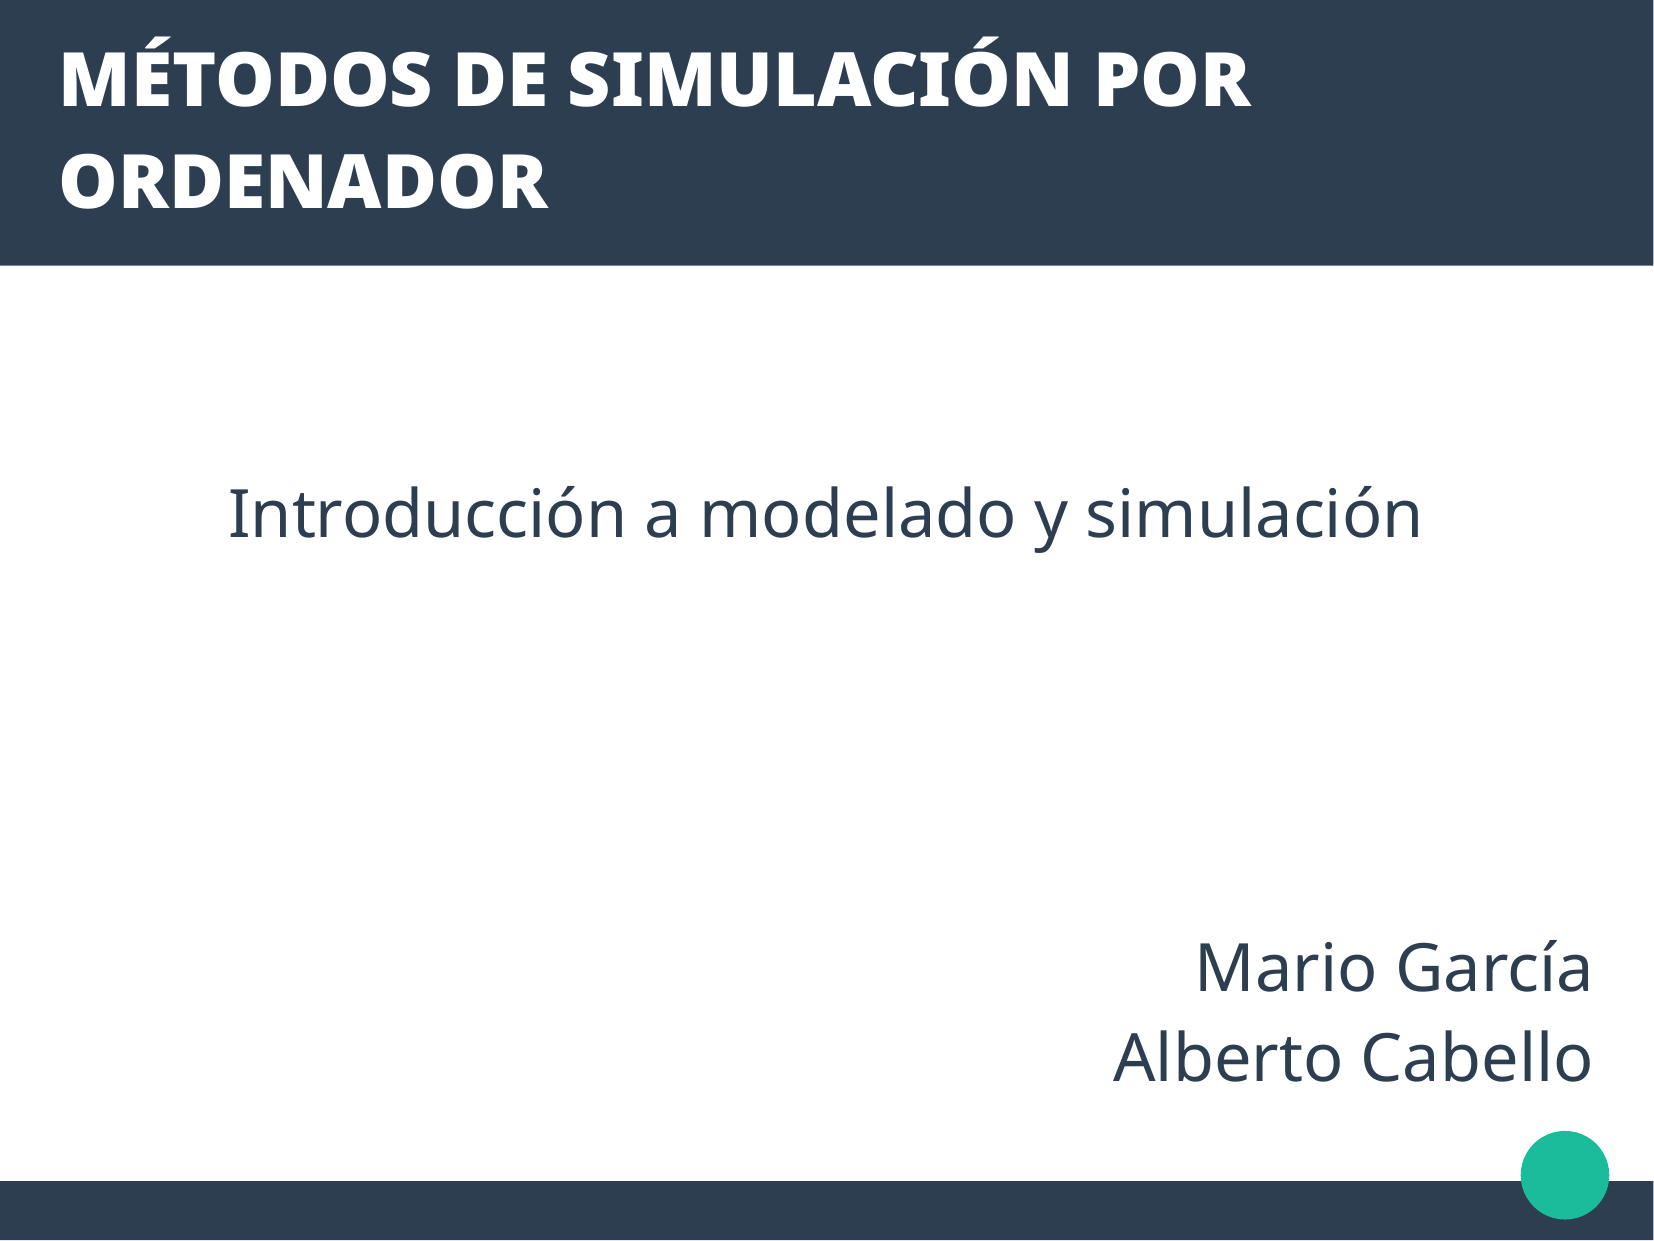

# MÉTODOS DE SIMULACIÓN POR ORDENADOR
Introducción a modelado y simulación
Mario García
Alberto Cabello